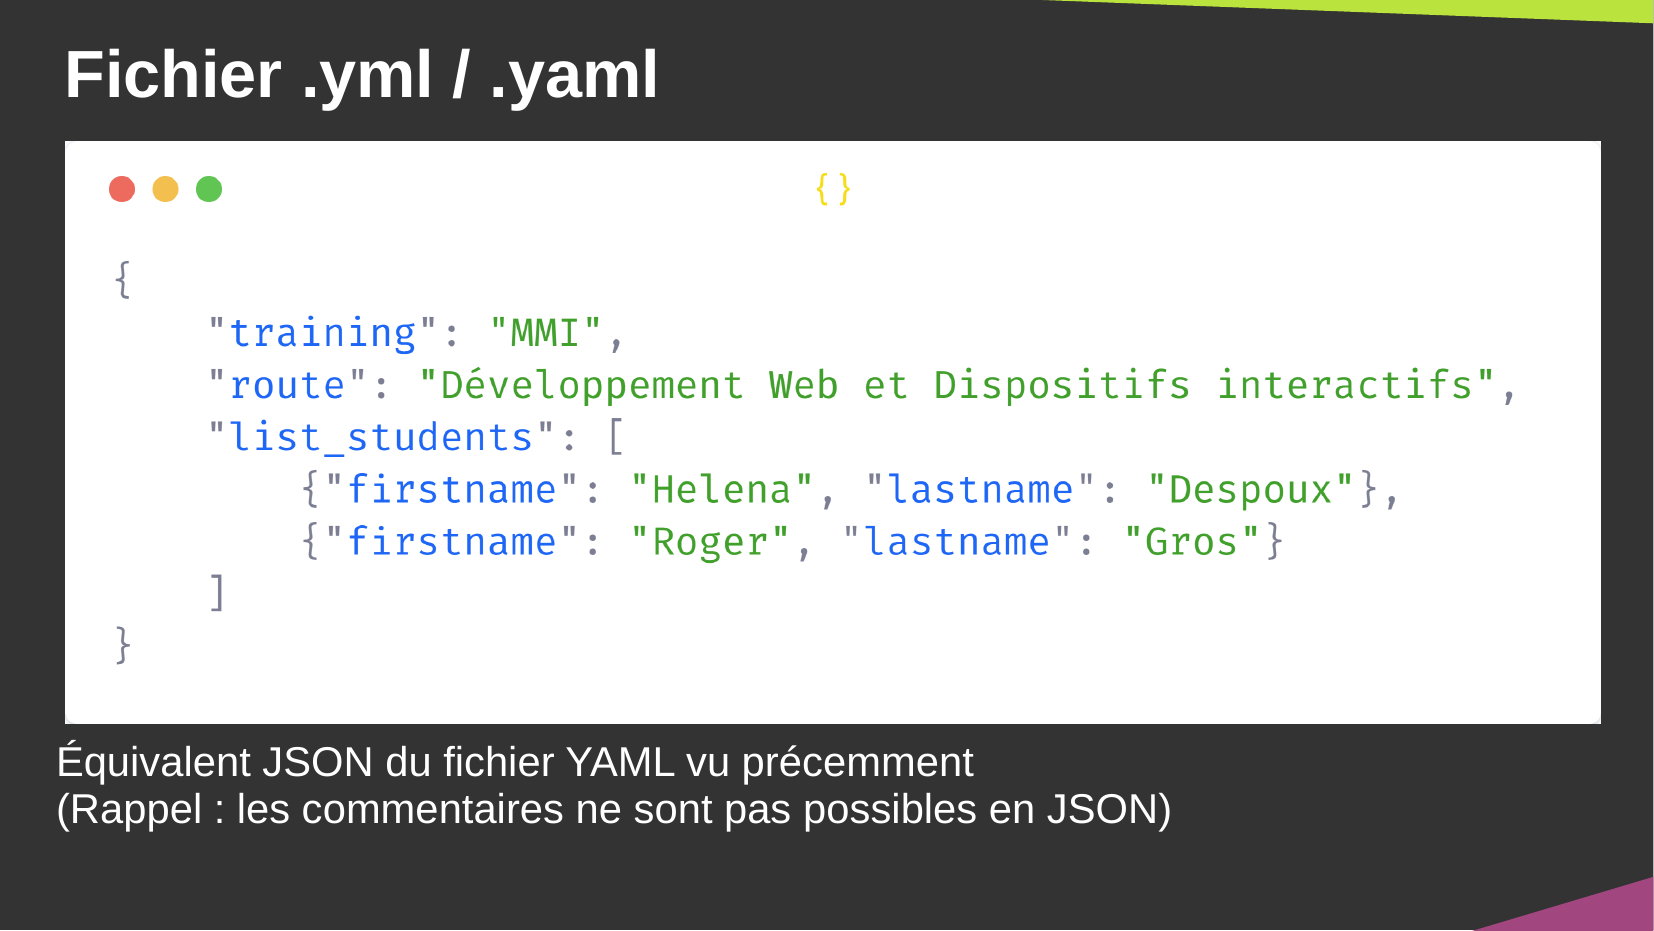

# Fichier .yml / .yaml
Équivalent JSON du fichier YAML vu précemment
(Rappel : les commentaires ne sont pas possibles en JSON)